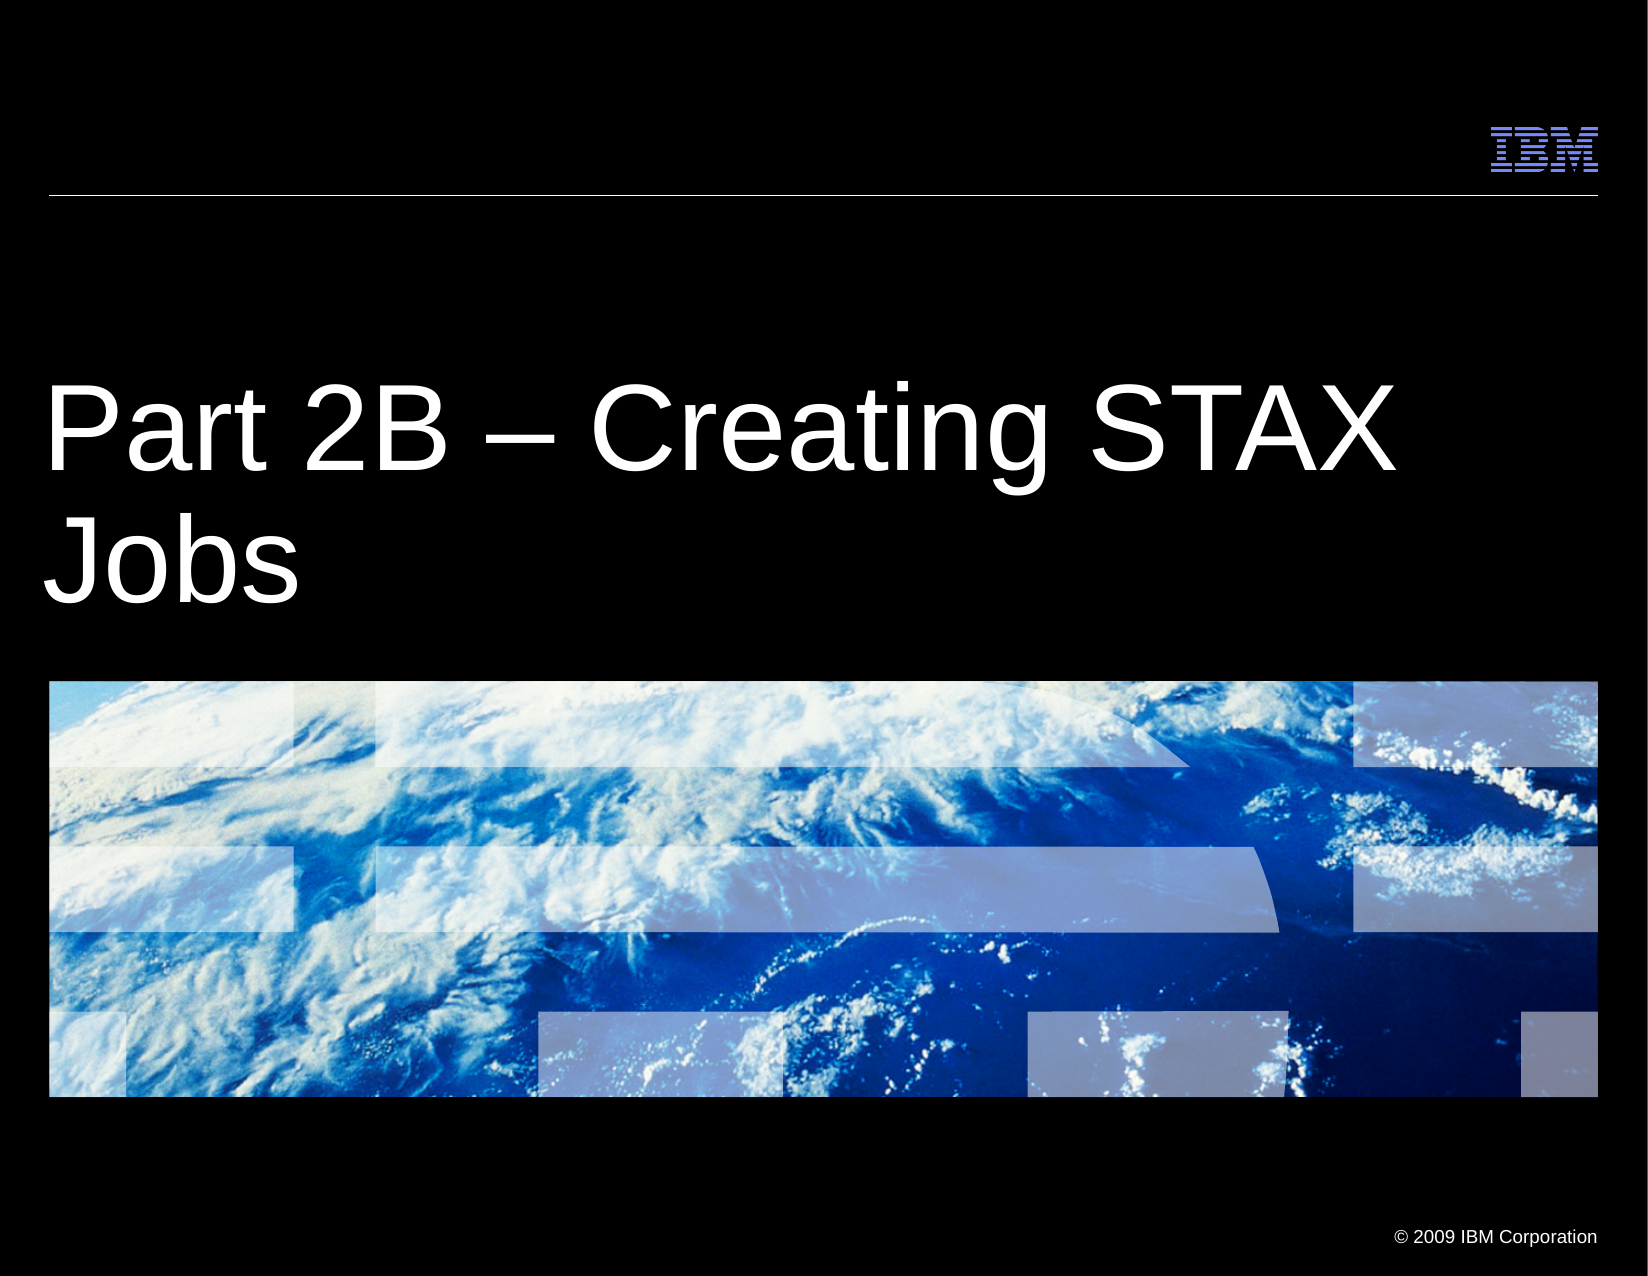

# Part 2B – Creating STAX Jobs